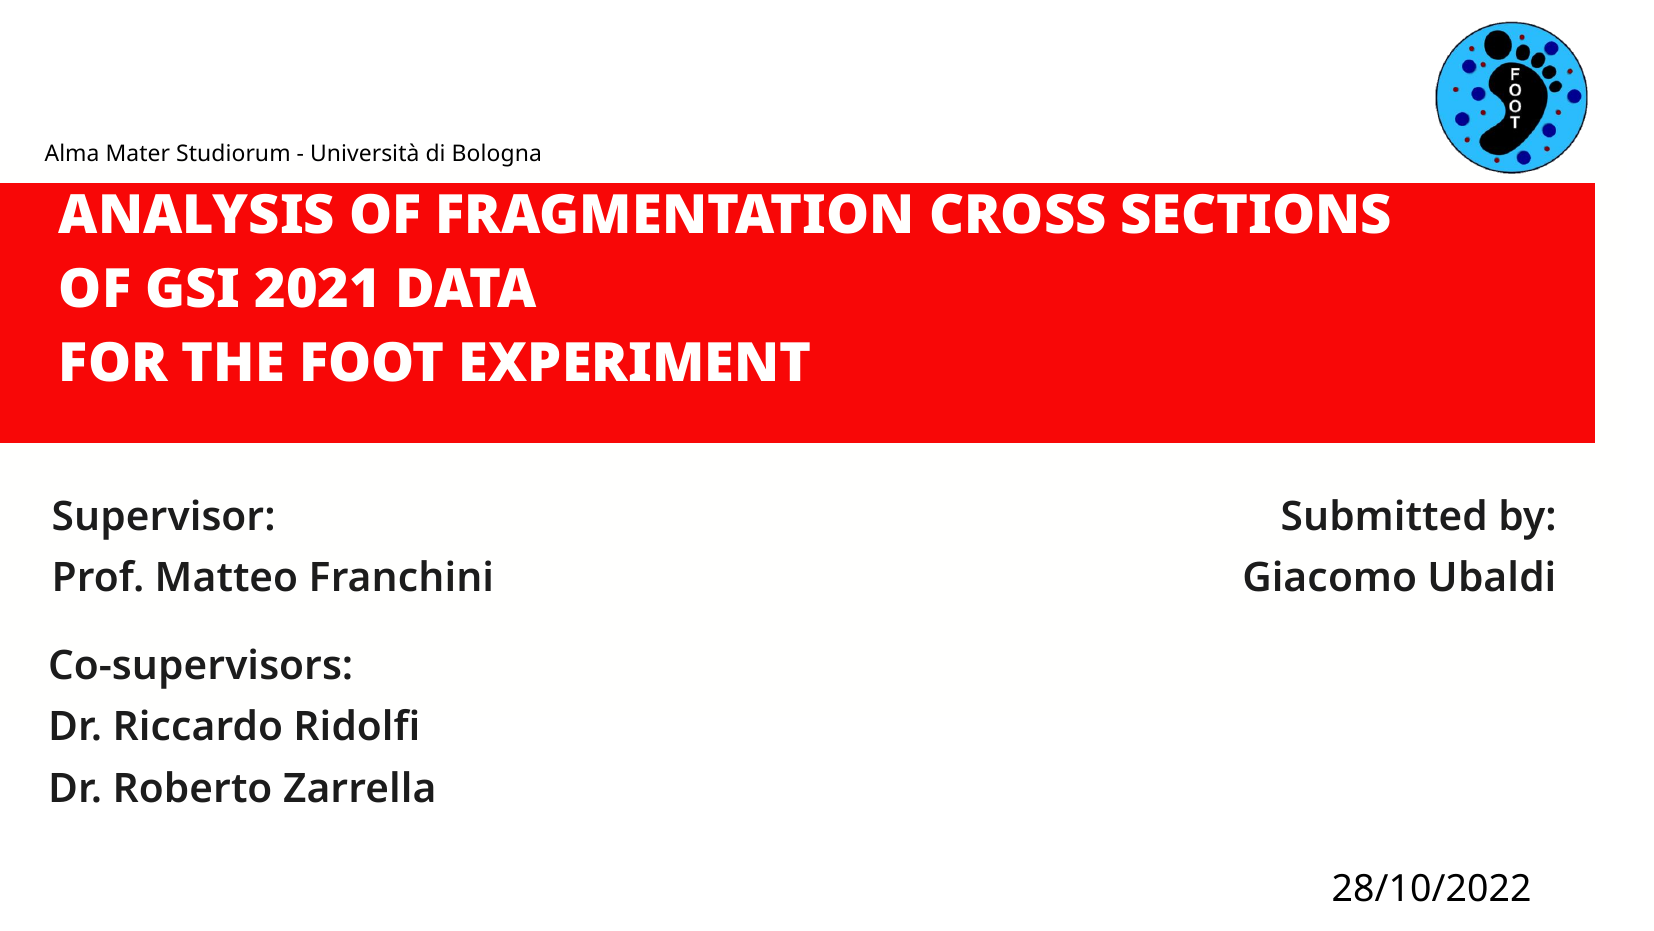

Alma Mater Studiorum - Università di Bologna
# ANALYSIS OF FRAGMENTATION CROSS SECTIONS OF GSI 2021 DATA FOR THE FOOT EXPERIMENT
Submitted by:
Giacomo Ubaldi
Supervisor:
Prof. Matteo Franchini
Co-supervisors:
Dr. Riccardo Ridolfi
Dr. Roberto Zarrella
28/10/2022